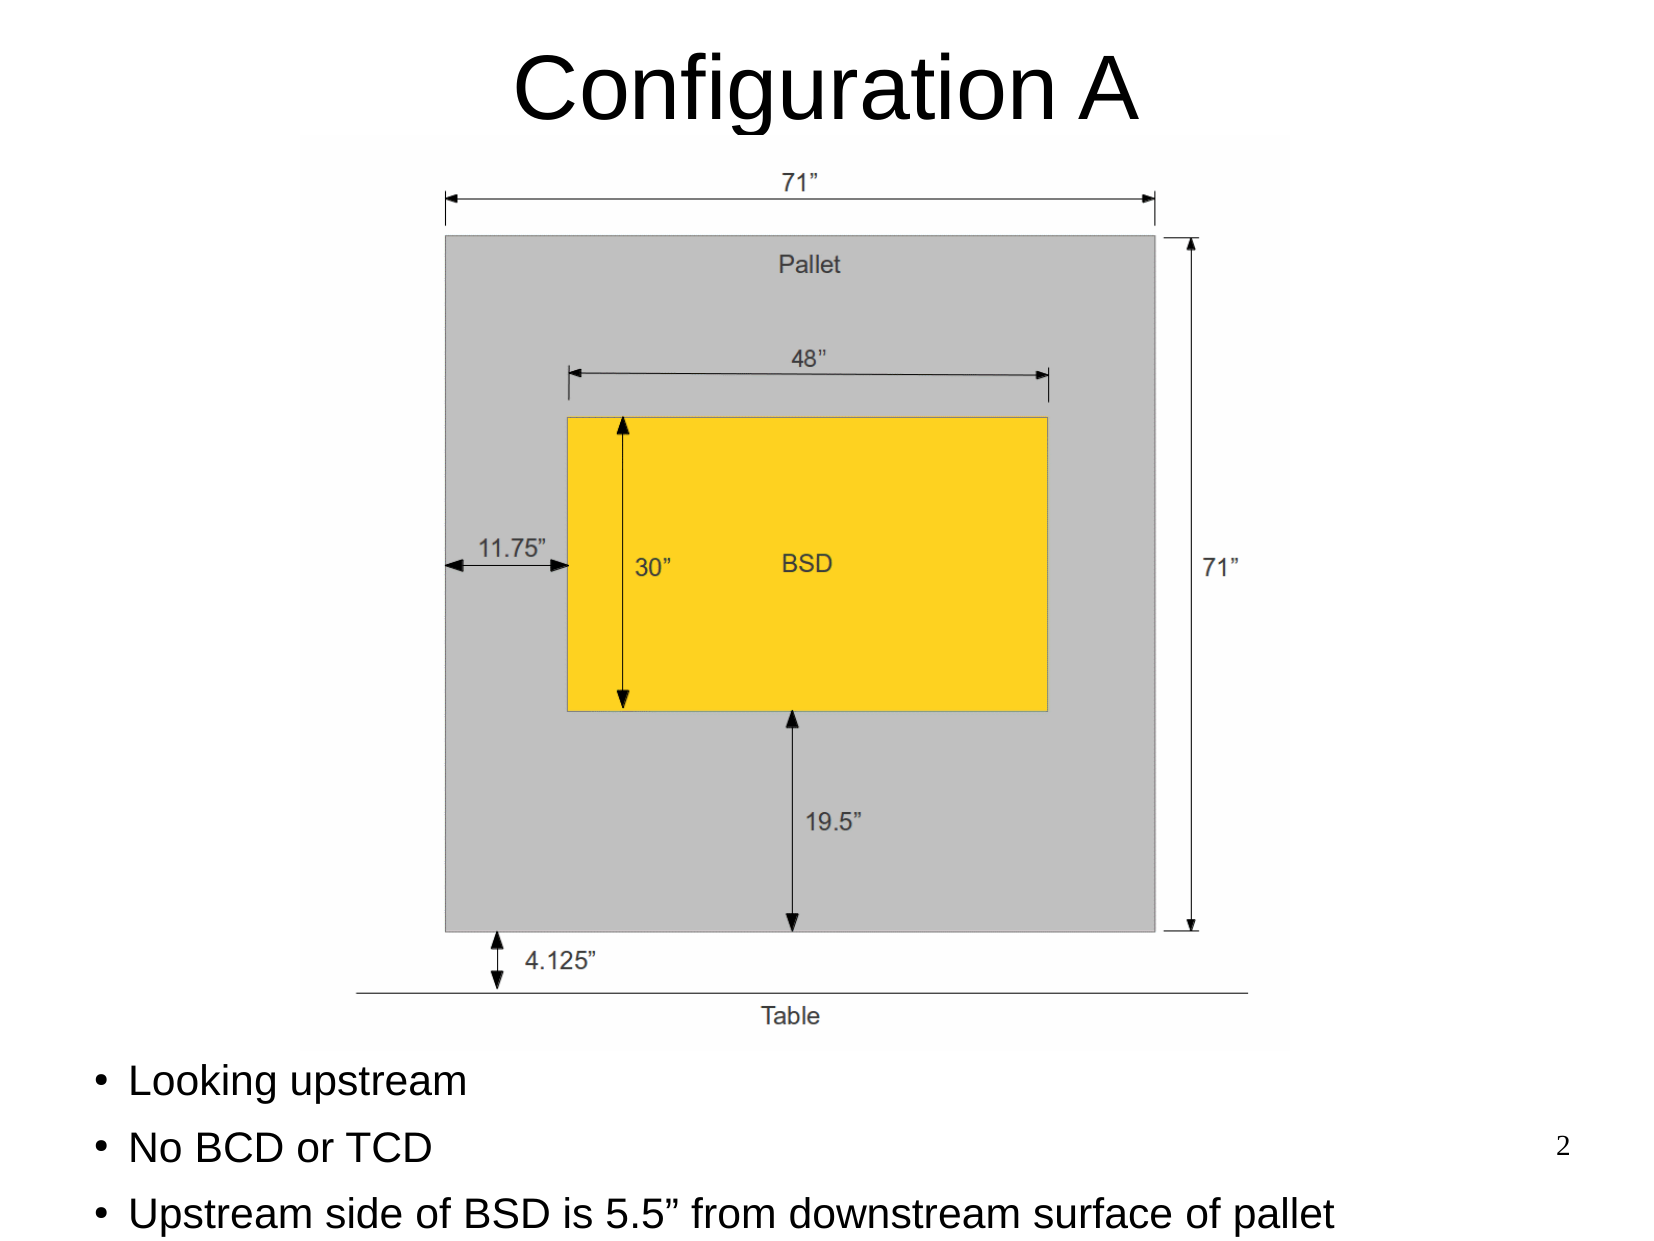

# Configuration A
Looking upstream
No BCD or TCD
Upstream side of BSD is 5.5” from downstream surface of pallet
2